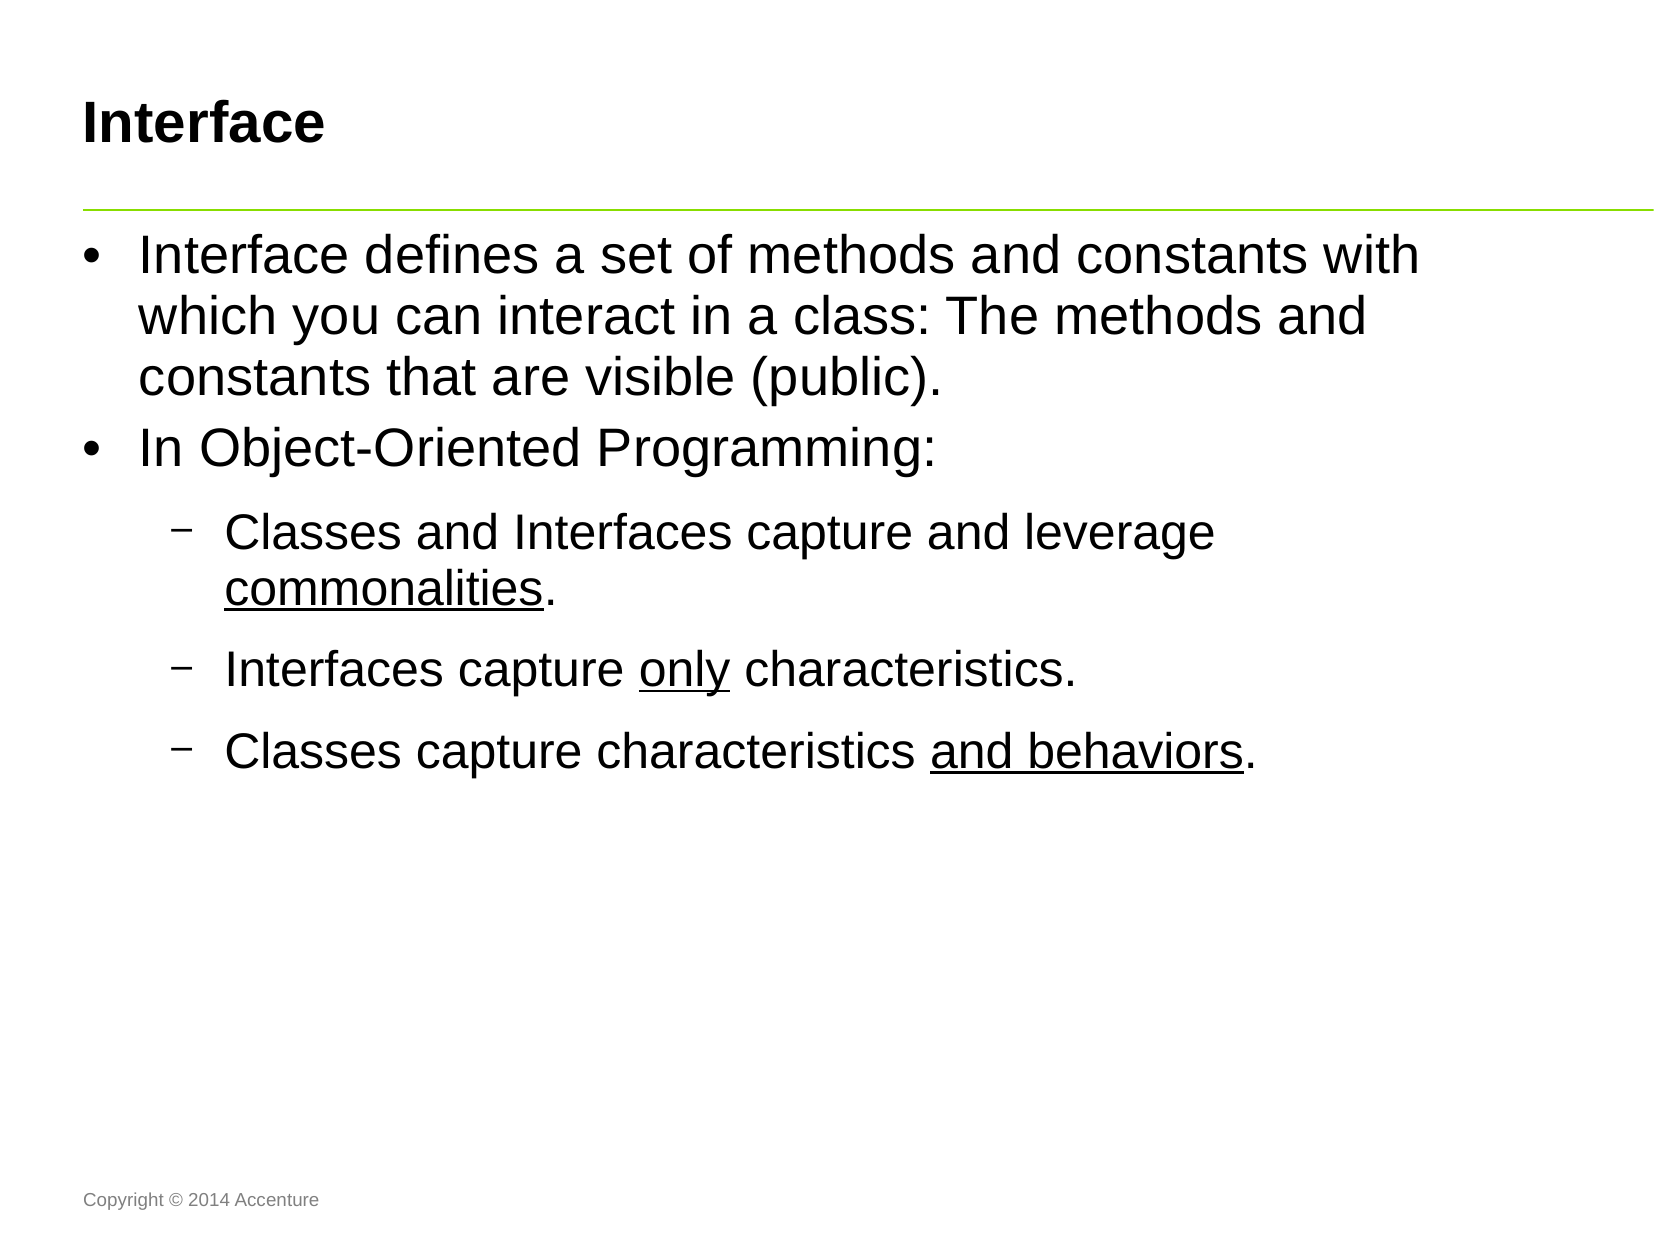

# Interface
Interface defines a set of methods and constants with which you can interact in a class: The methods and constants that are visible (public).
In Object-Oriented Programming:
Classes and Interfaces capture and leverage commonalities.
Interfaces capture only characteristics.
Classes capture characteristics and behaviors.